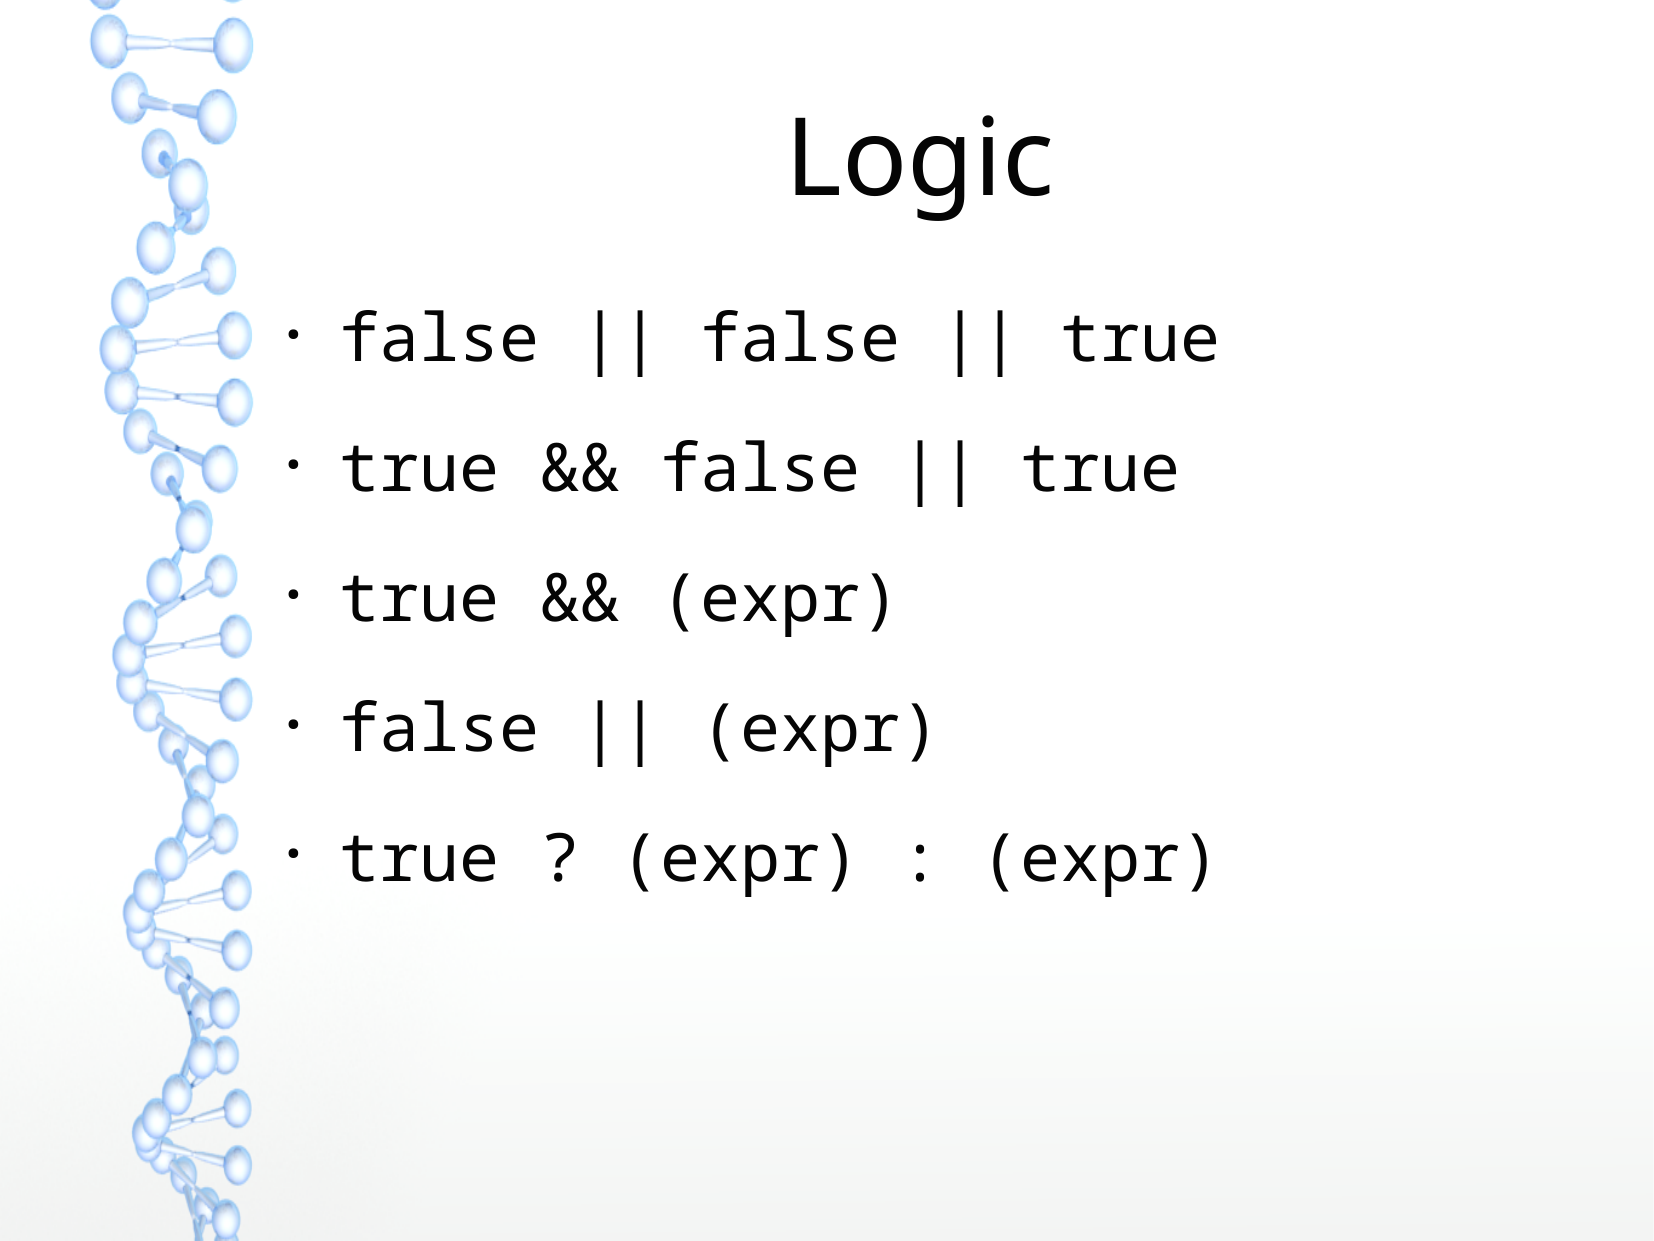

# Logic
false || false || true
true && false || true
true && (expr)
false || (expr)
true ? (expr) : (expr)